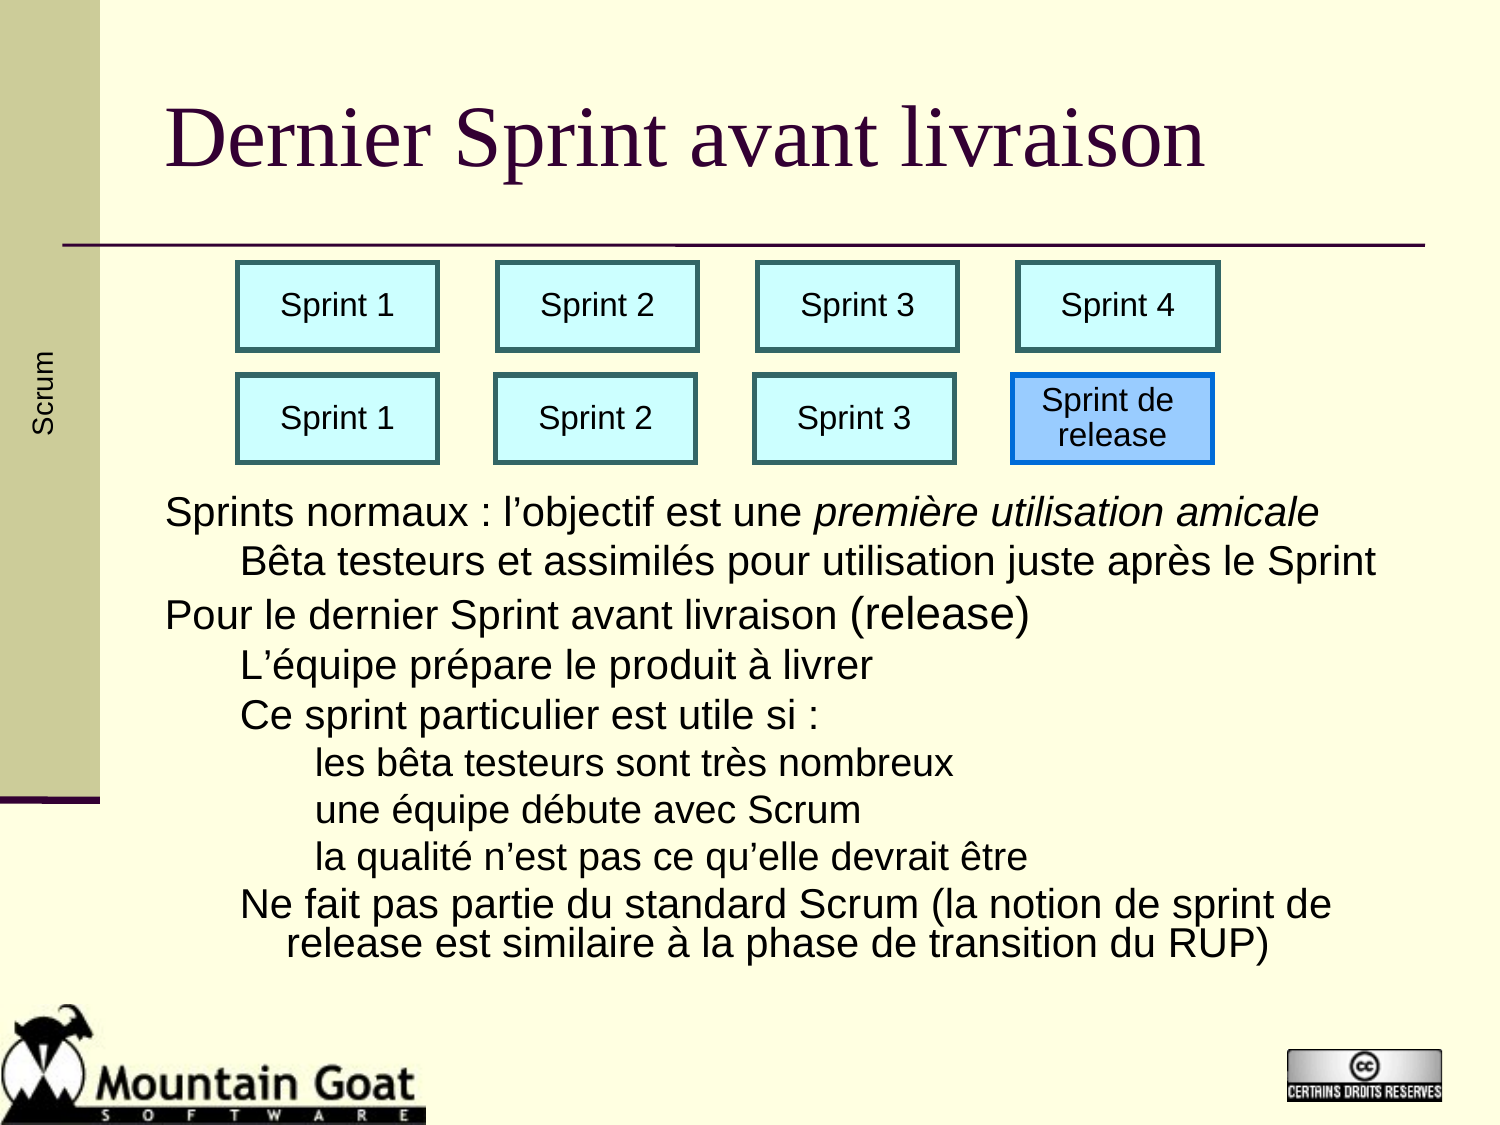

# Dernier Sprint avant livraison
Sprint 1
Sprint 2
Sprint 3
Sprint 4
Scrum
Sprint 1
Sprint 2
Sprint 3
Sprint de
release
Sprints normaux : l’objectif est une première utilisation amicale
Bêta testeurs et assimilés pour utilisation juste après le Sprint
Pour le dernier Sprint avant livraison (release)
L’équipe prépare le produit à livrer
Ce sprint particulier est utile si :
les bêta testeurs sont très nombreux
une équipe débute avec Scrum
la qualité n’est pas ce qu’elle devrait être
Ne fait pas partie du standard Scrum (la notion de sprint de release est similaire à la phase de transition du RUP)